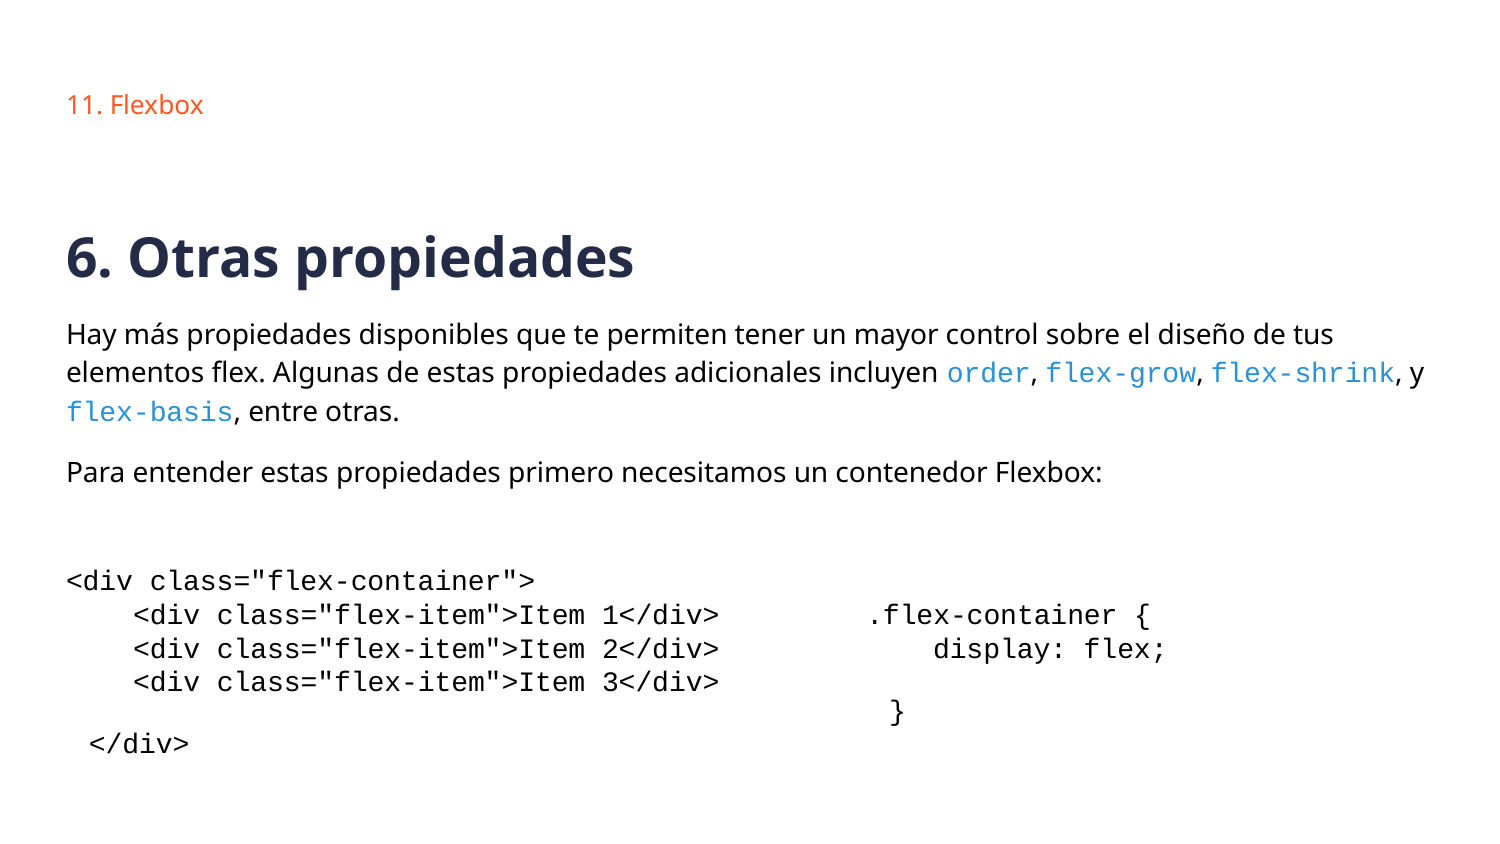

# 11. Flexbox
6. Otras propiedades
Hay más propiedades disponibles que te permiten tener un mayor control sobre el diseño de tus elementos flex. Algunas de estas propiedades adicionales incluyen order, flex-grow, flex-shrink, y flex-basis, entre otras.
Para entender estas propiedades primero necesitamos un contenedor Flexbox:
<div class="flex-container">
 <div class="flex-item">Item 1</div>
 <div class="flex-item">Item 2</div>
 <div class="flex-item">Item 3</div>
</div>
.flex-container {
 display: flex;
}